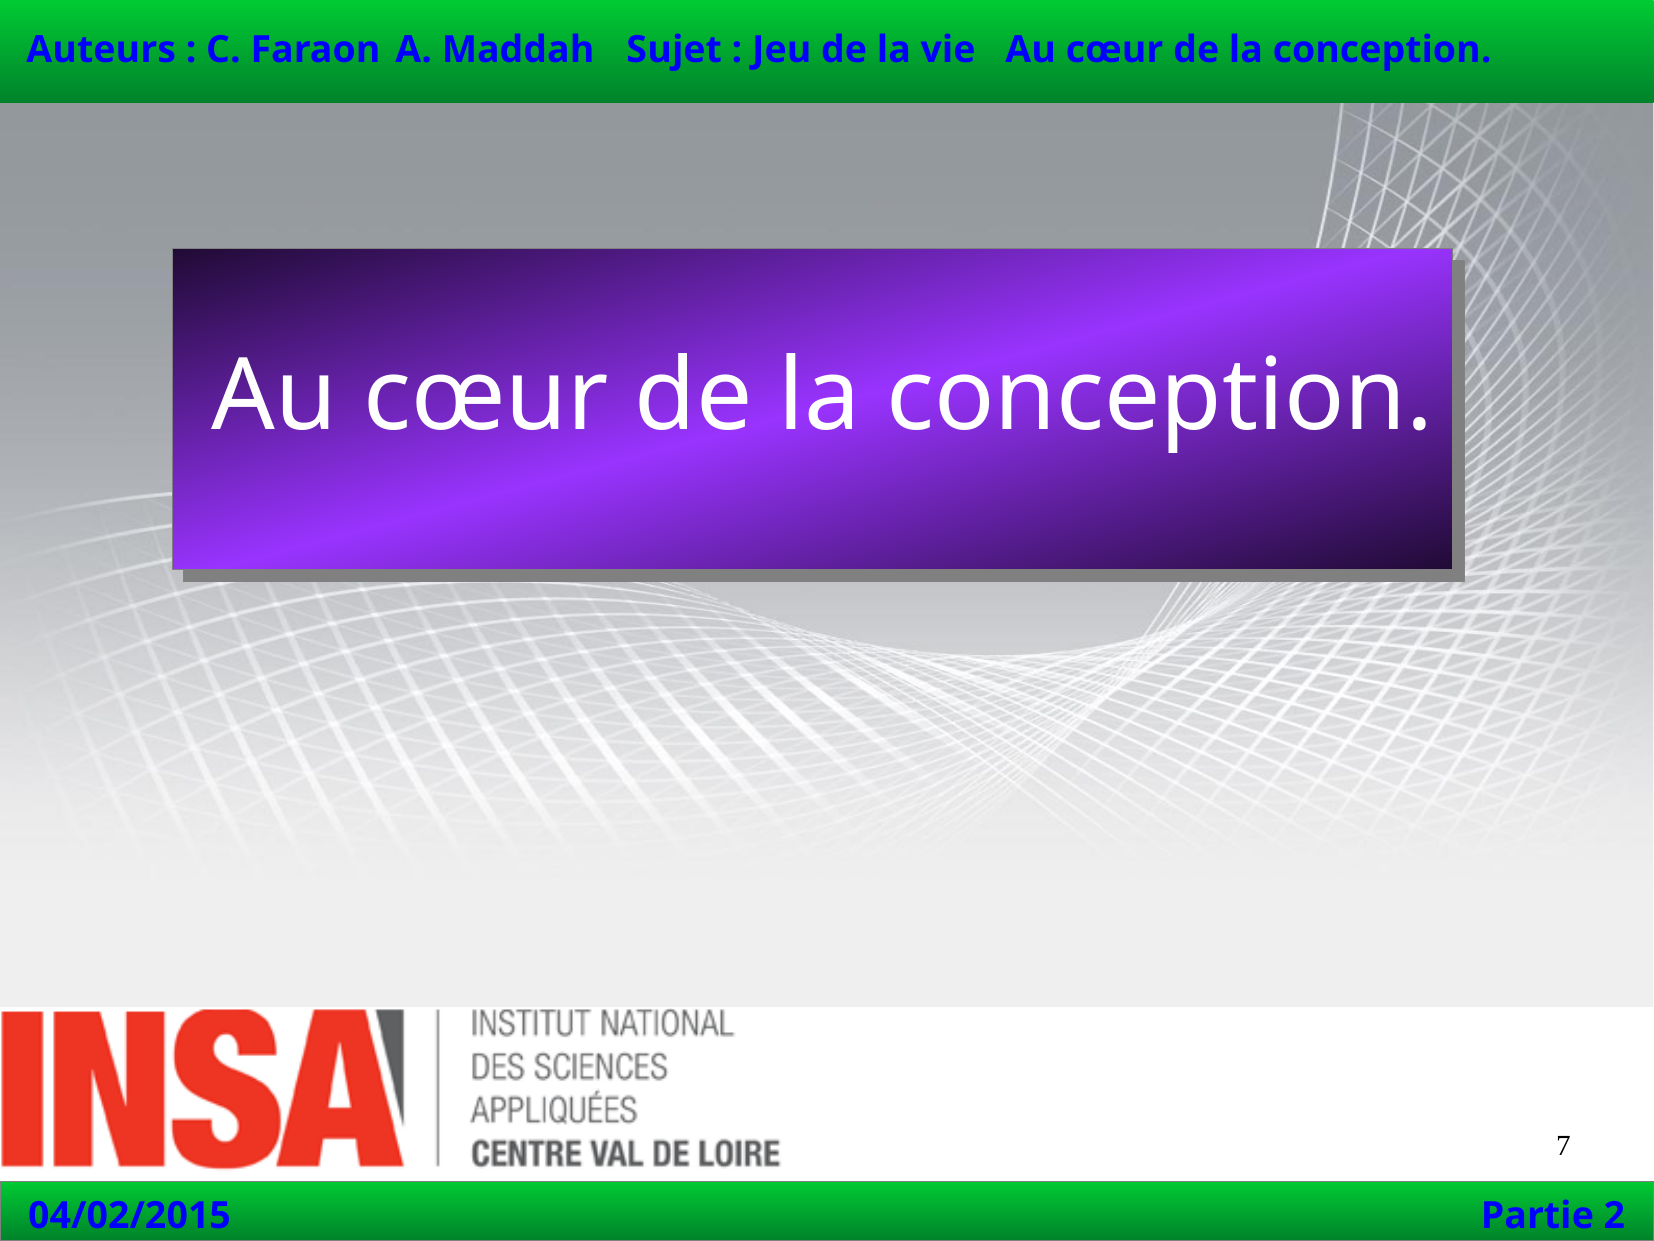

#
Auteurs : C. Faraon	A. Maddah 	 Sujet : Jeu de la vie	 Au cœur de la conception.
Au cœur de la conception.
7
04/02/2015
Partie 2